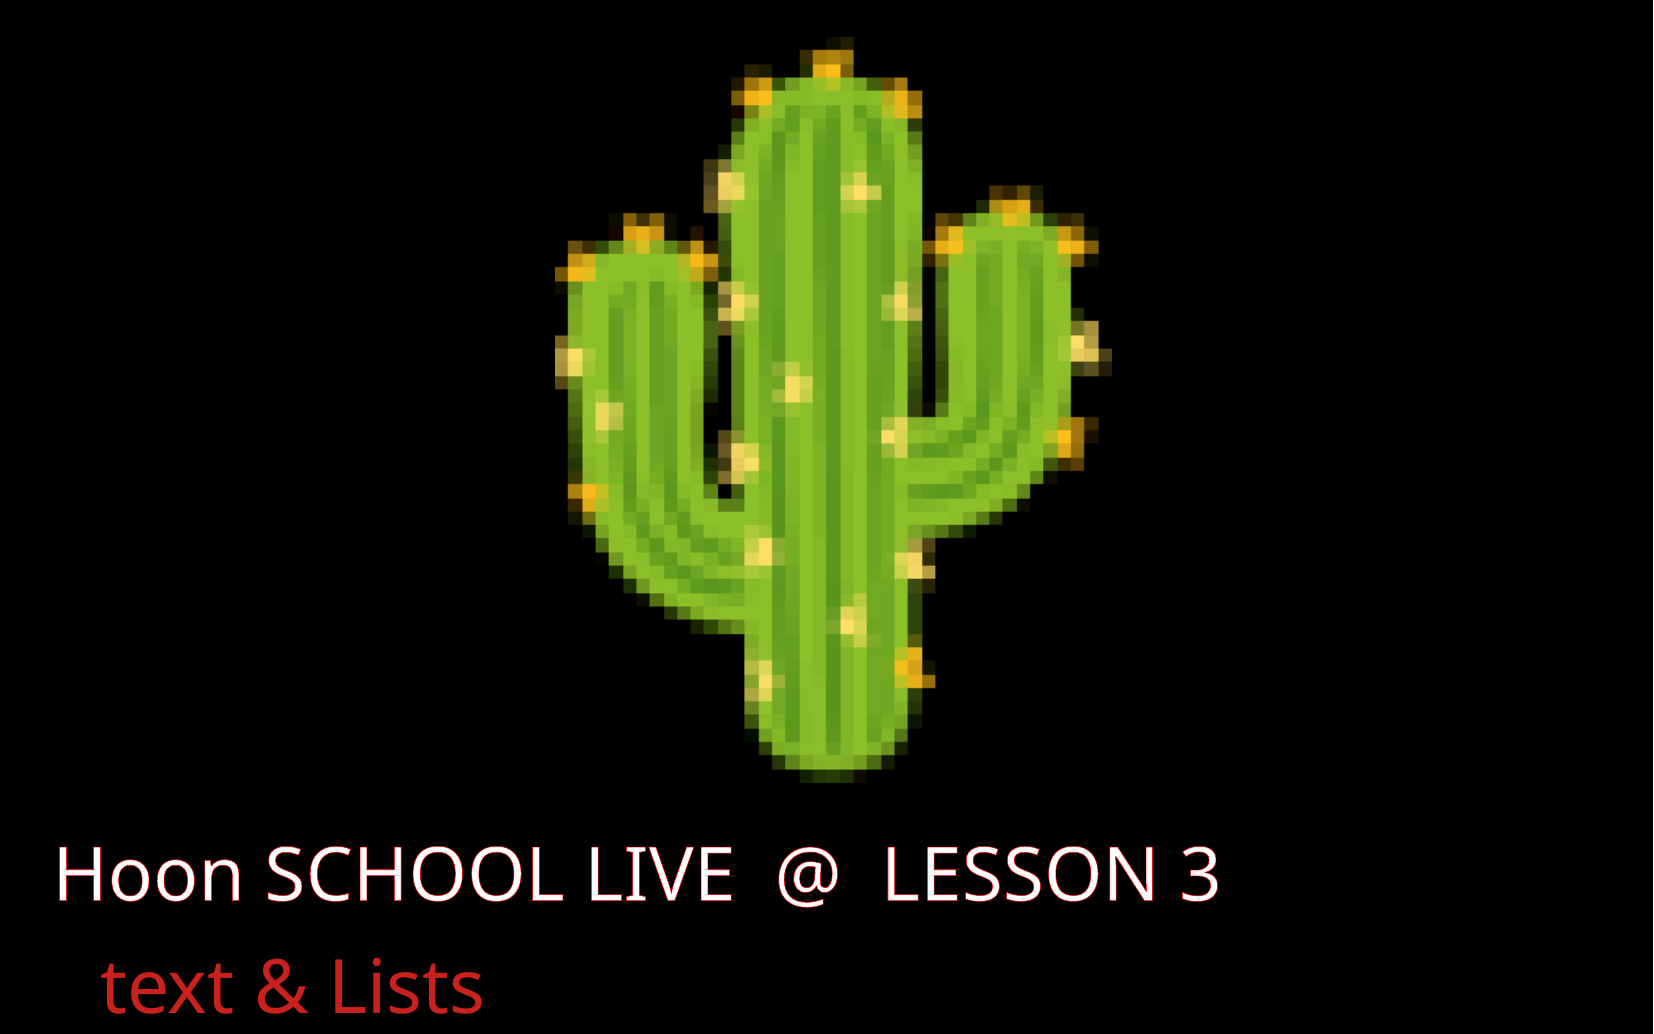

Hoon SCHOOL LIVE @ LESSON 3
Atext & Lists